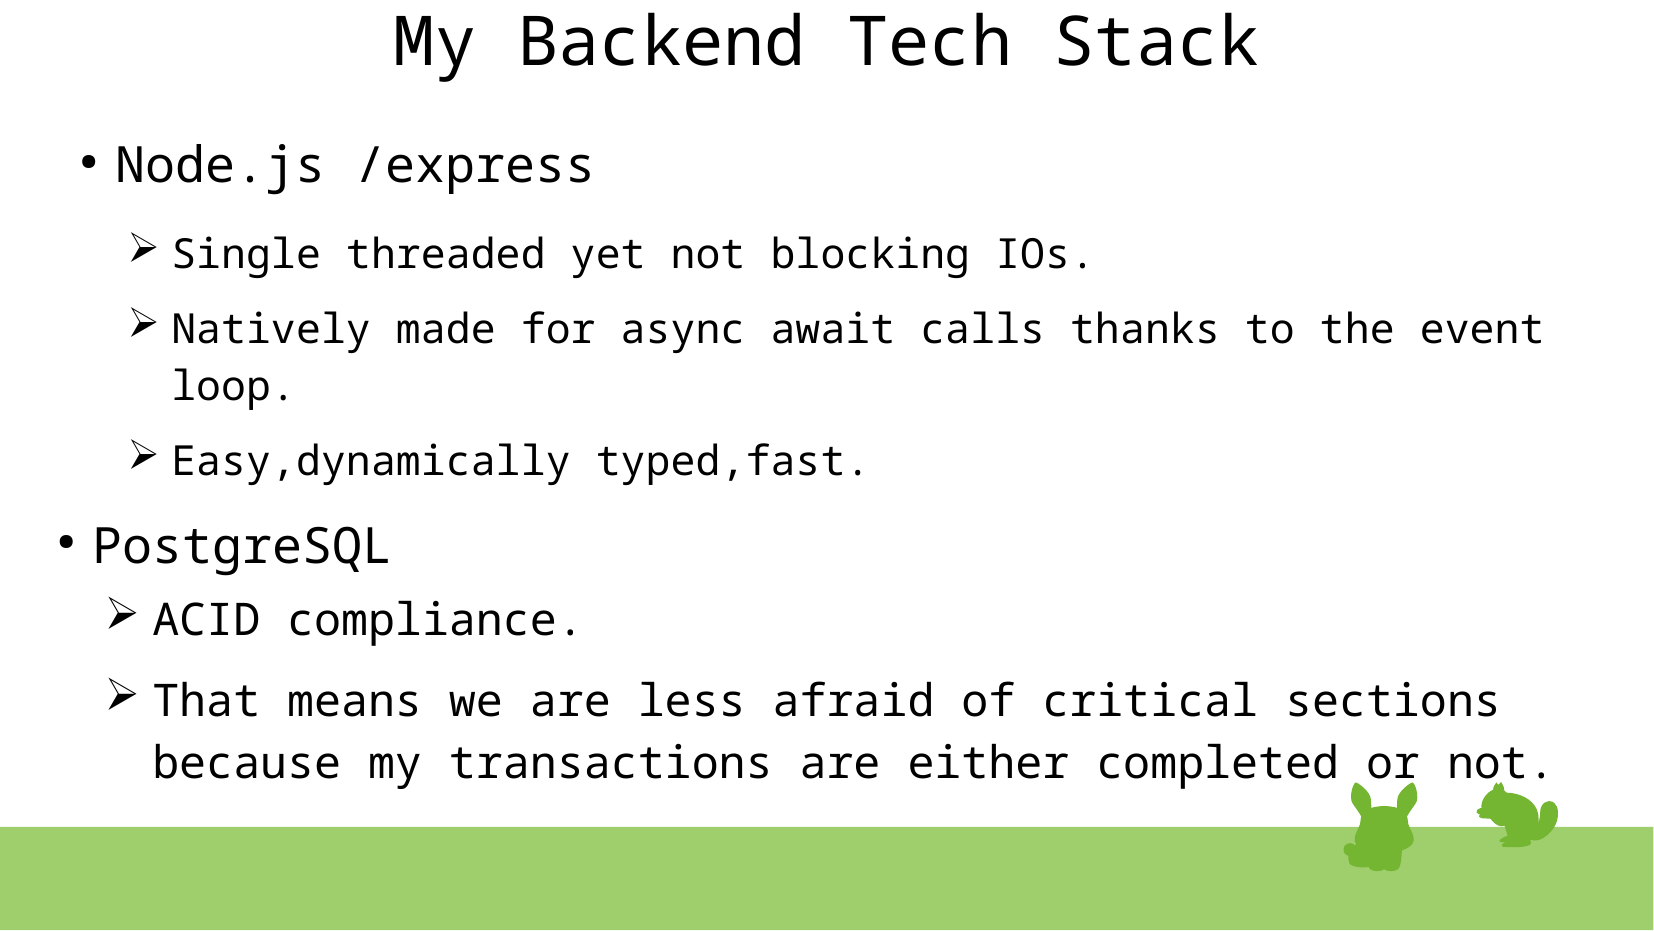

# My Backend Tech Stack
Node.js /express
Single threaded yet not blocking IOs.
Natively made for async await calls thanks to the event loop.
Easy,dynamically typed,fast.
PostgreSQL
ACID compliance.
That means we are less afraid of critical sections because my transactions are either completed or not.